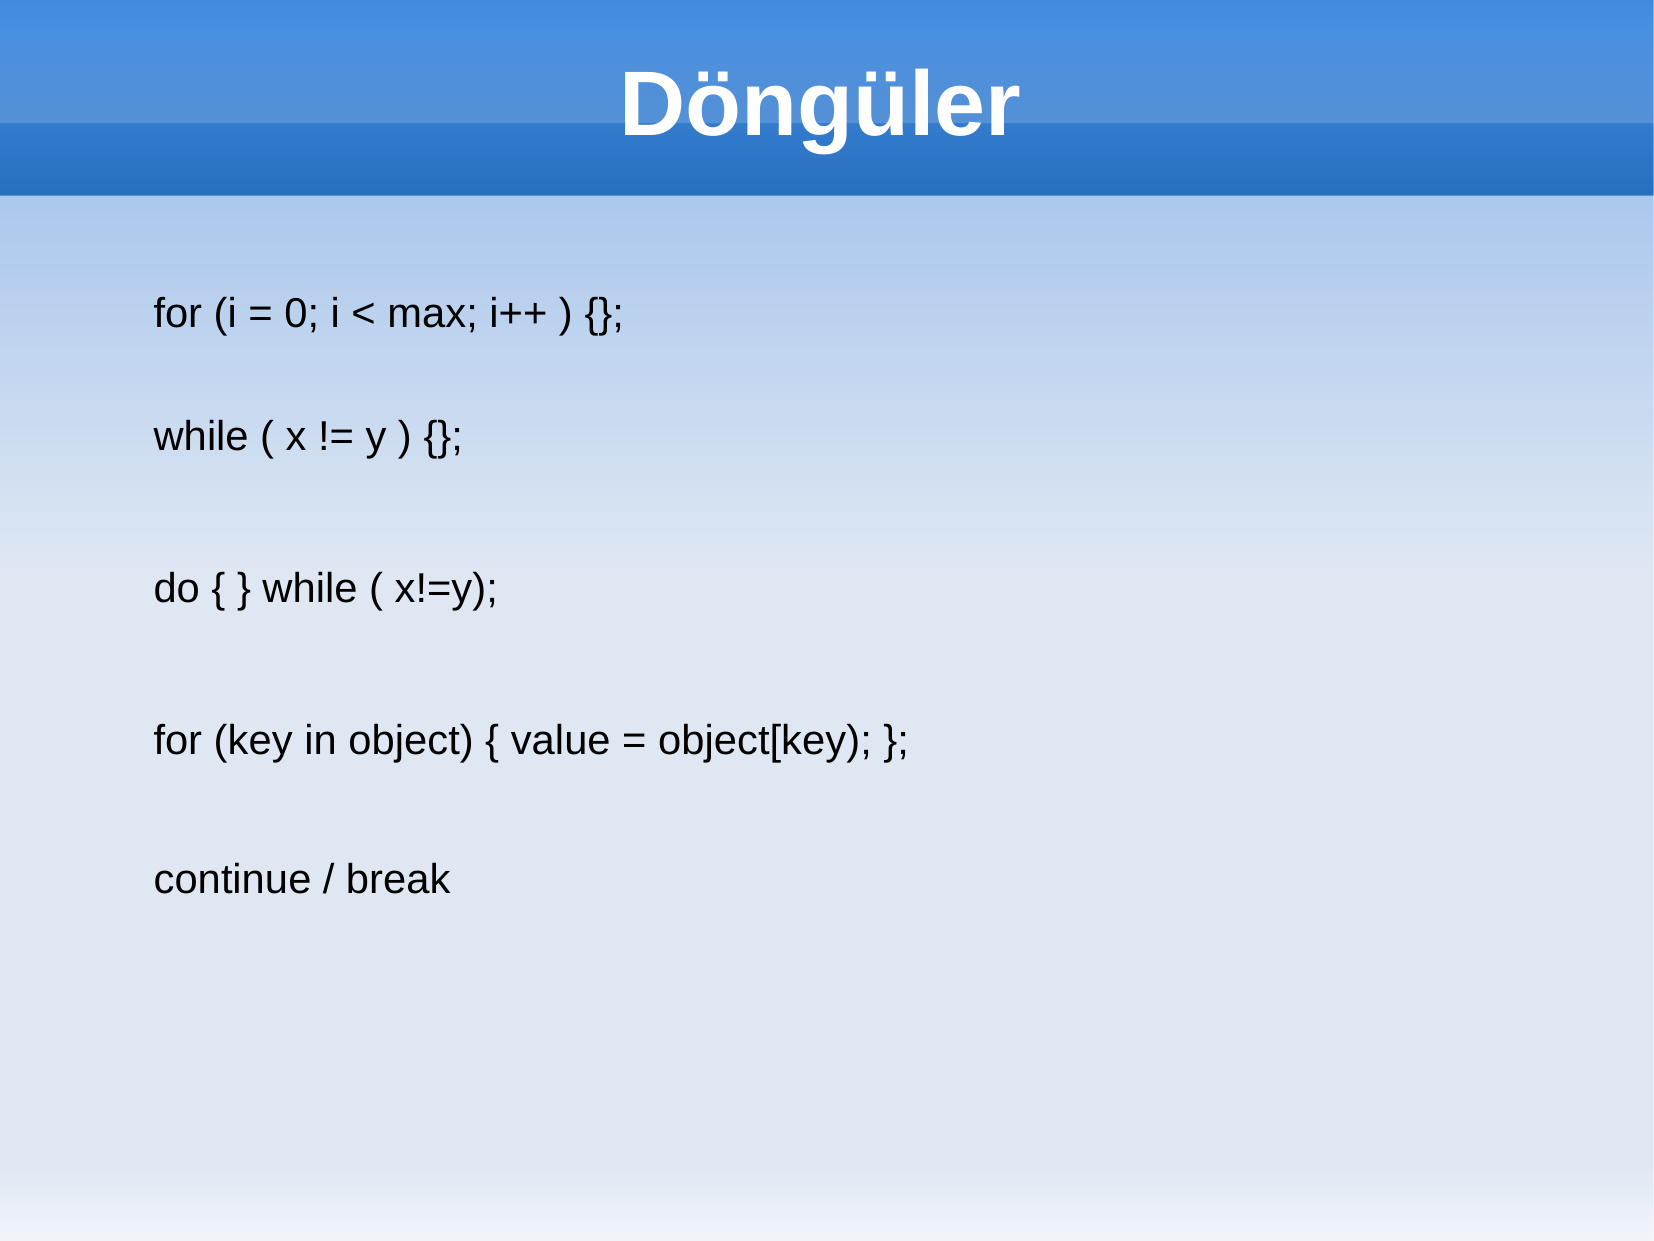

# Döngüler
for (i = 0; i < max; i++ ) {};
while ( x != y ) {};
do { } while ( x!=y);
for (key in object) { value = object[key); };
continue / break